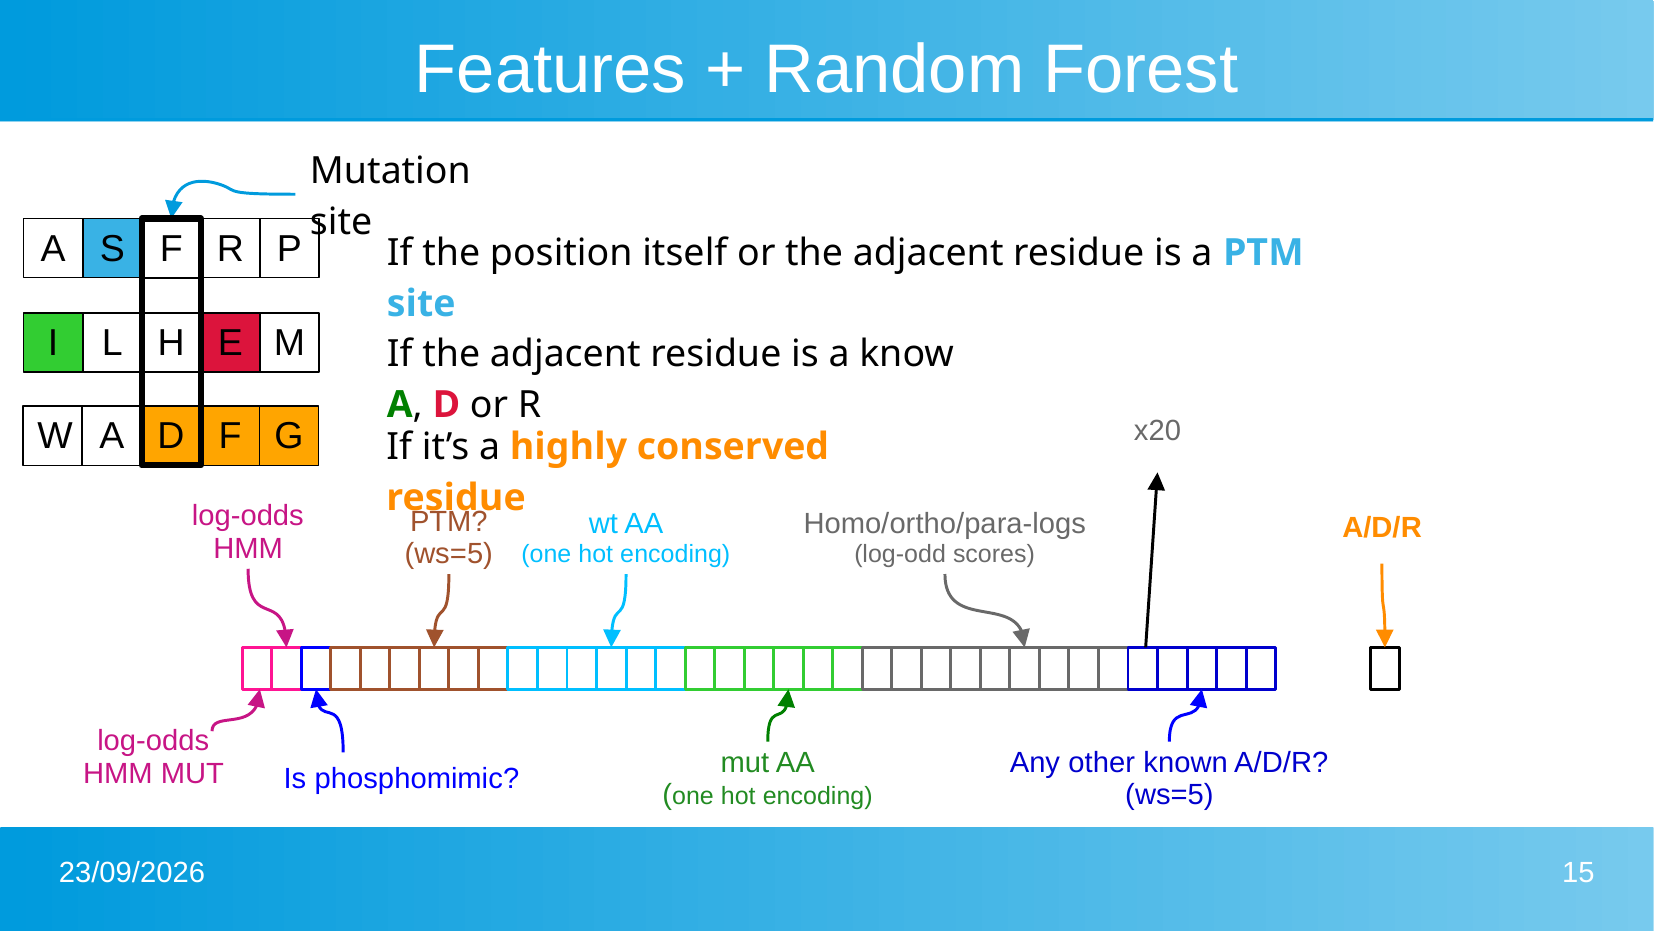

# Features + Random Forest
Mutation site
A
S
F
R
P
If the position itself or the adjacent residue is a PTM site
I
L
H
E
M
If the adjacent residue is a know A, D or R
x20
W
A
D
F
G
If it’s a highly conserved residue
A/D/R
log-odds
HMM
PTM?
(ws=5)
wt AA
(one hot encoding)
Homo/ortho/para-logs
(log-odd scores)
log-odds
HMM MUT
Is phosphomimic?
mut AA
(one hot encoding)
Any other known A/D/R?
(ws=5)
15